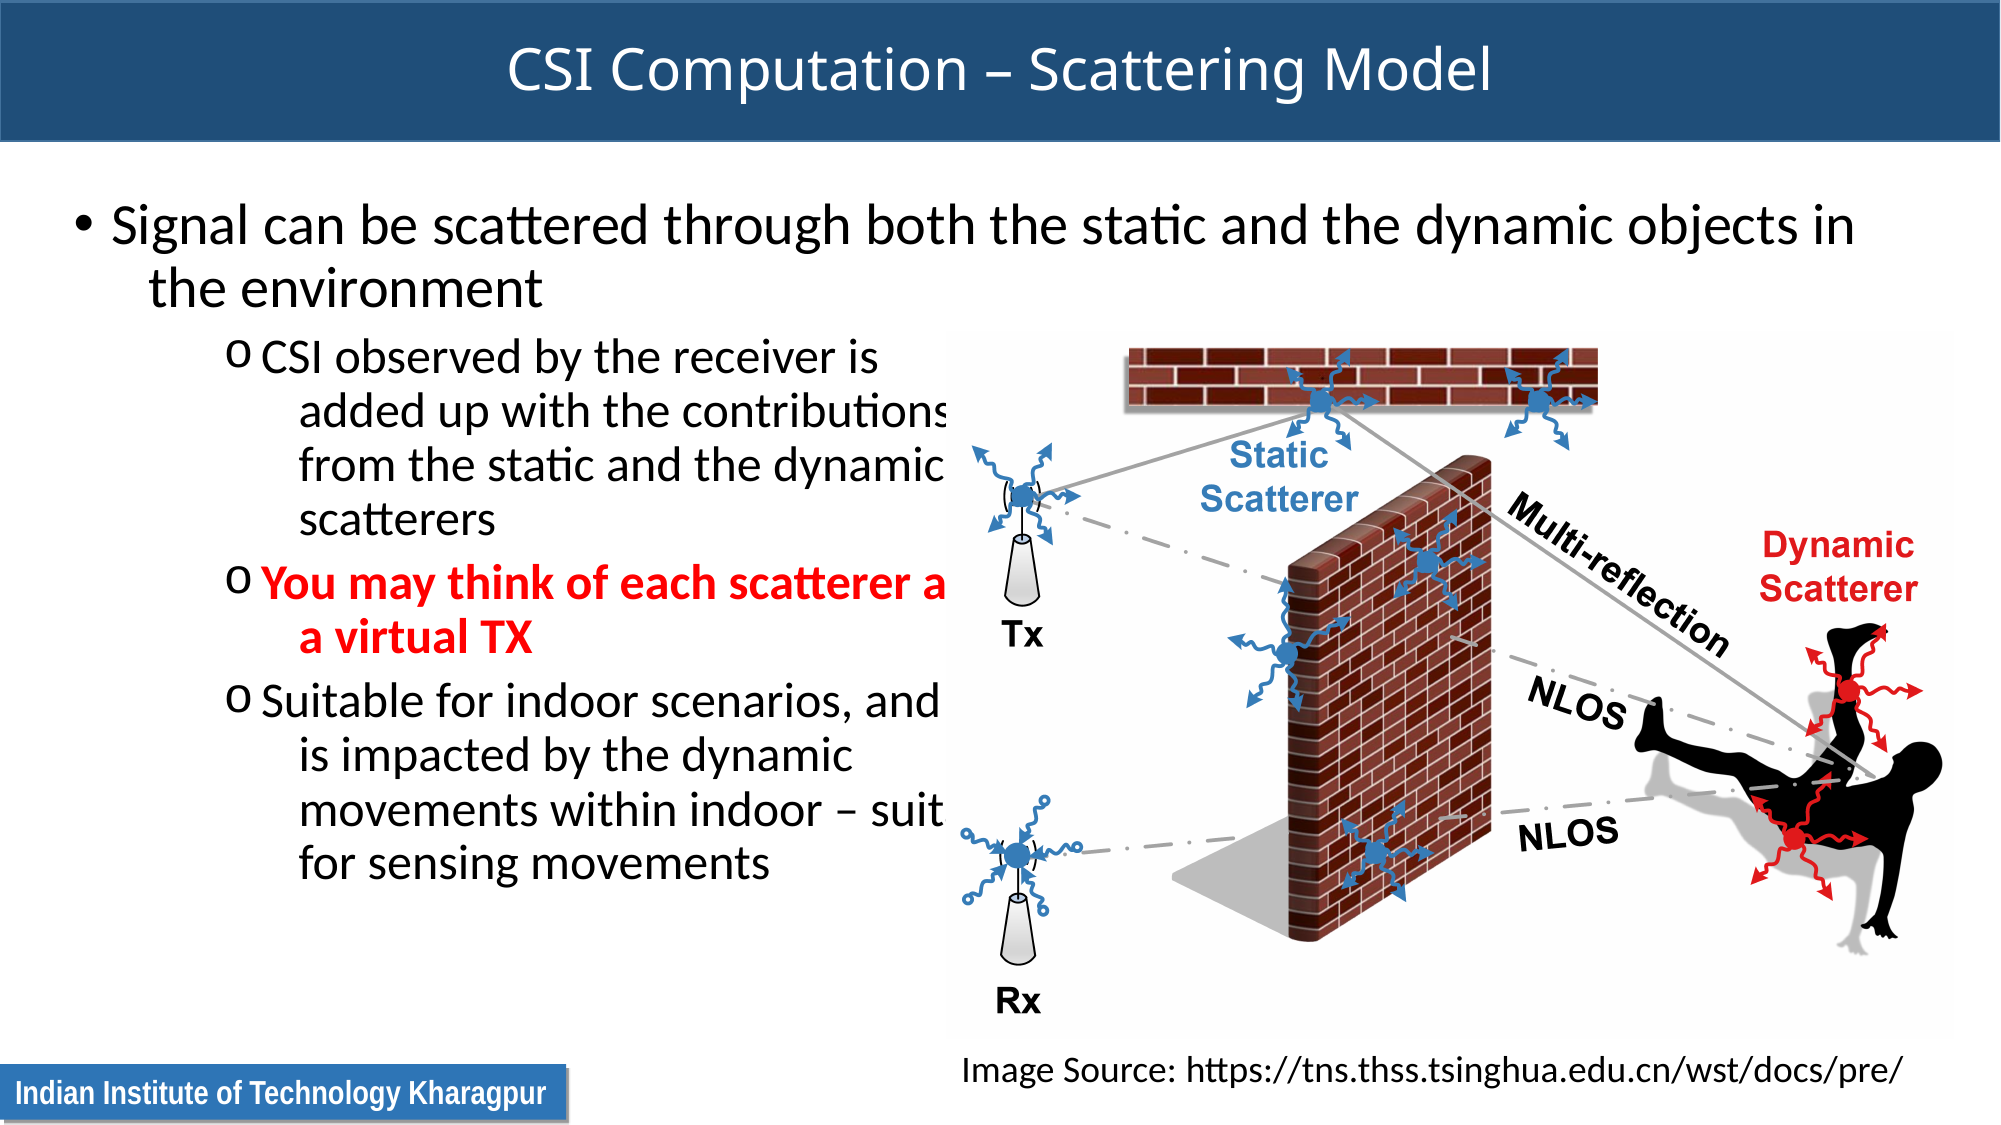

CSI Computation – Scattering Model
# Signal can be scattered through both the static and the dynamic objects in the environment
CSI observed by the receiver is
added up with the contributions
from the static and the dynamic
scatterers
You may think of each scatterer as
a virtual TX
Suitable for indoor scenarios, and
is impacted by the dynamic
movements within indoor – suitable
for sensing movements
Image Source: https://tns.thss.tsinghua.edu.cn/wst/docs/pre/